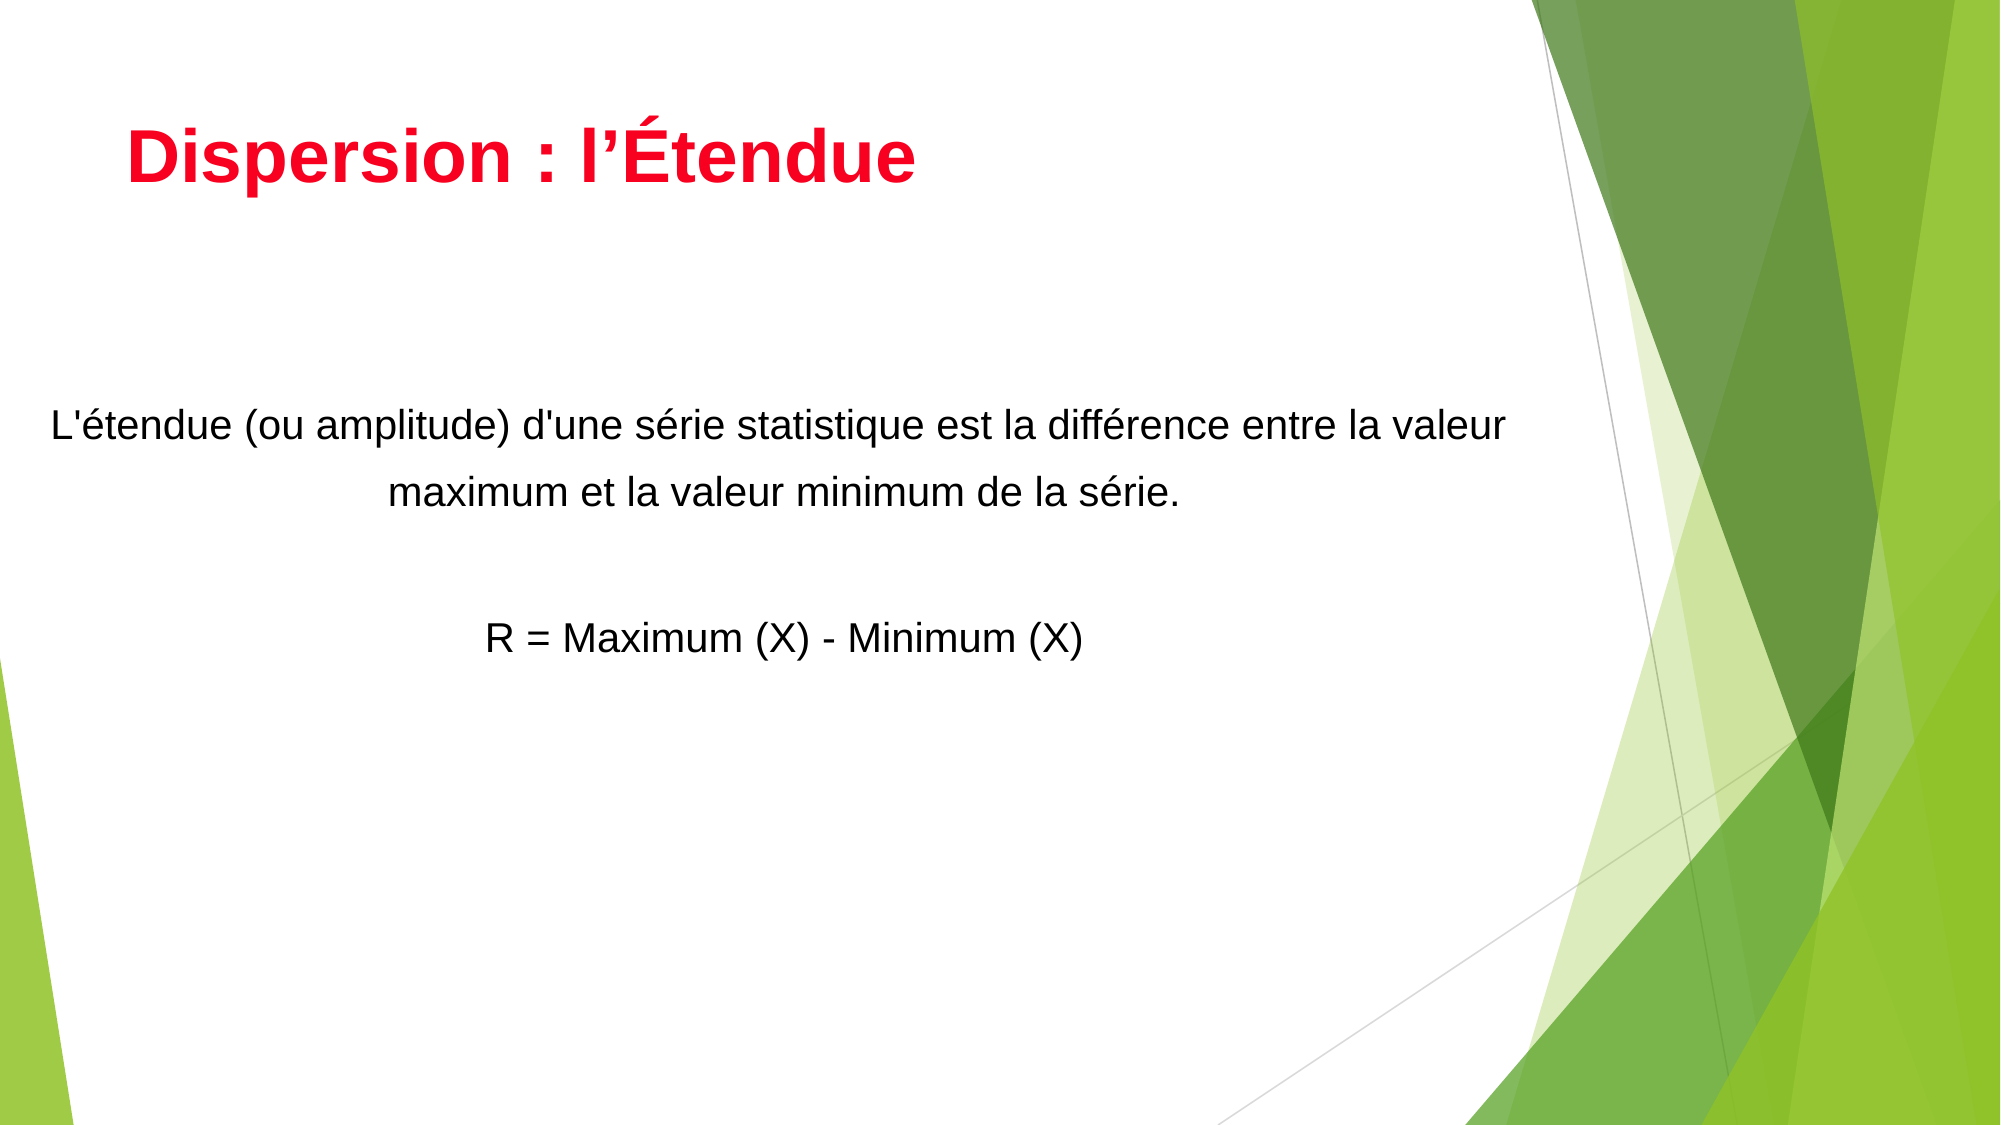

# Dispersion : l’Étendue
L'étendue (ou amplitude) d'une série statistique est la différence entre la valeur
maximum et la valeur minimum de la série.
R = Maximum (X) - Minimum (X)